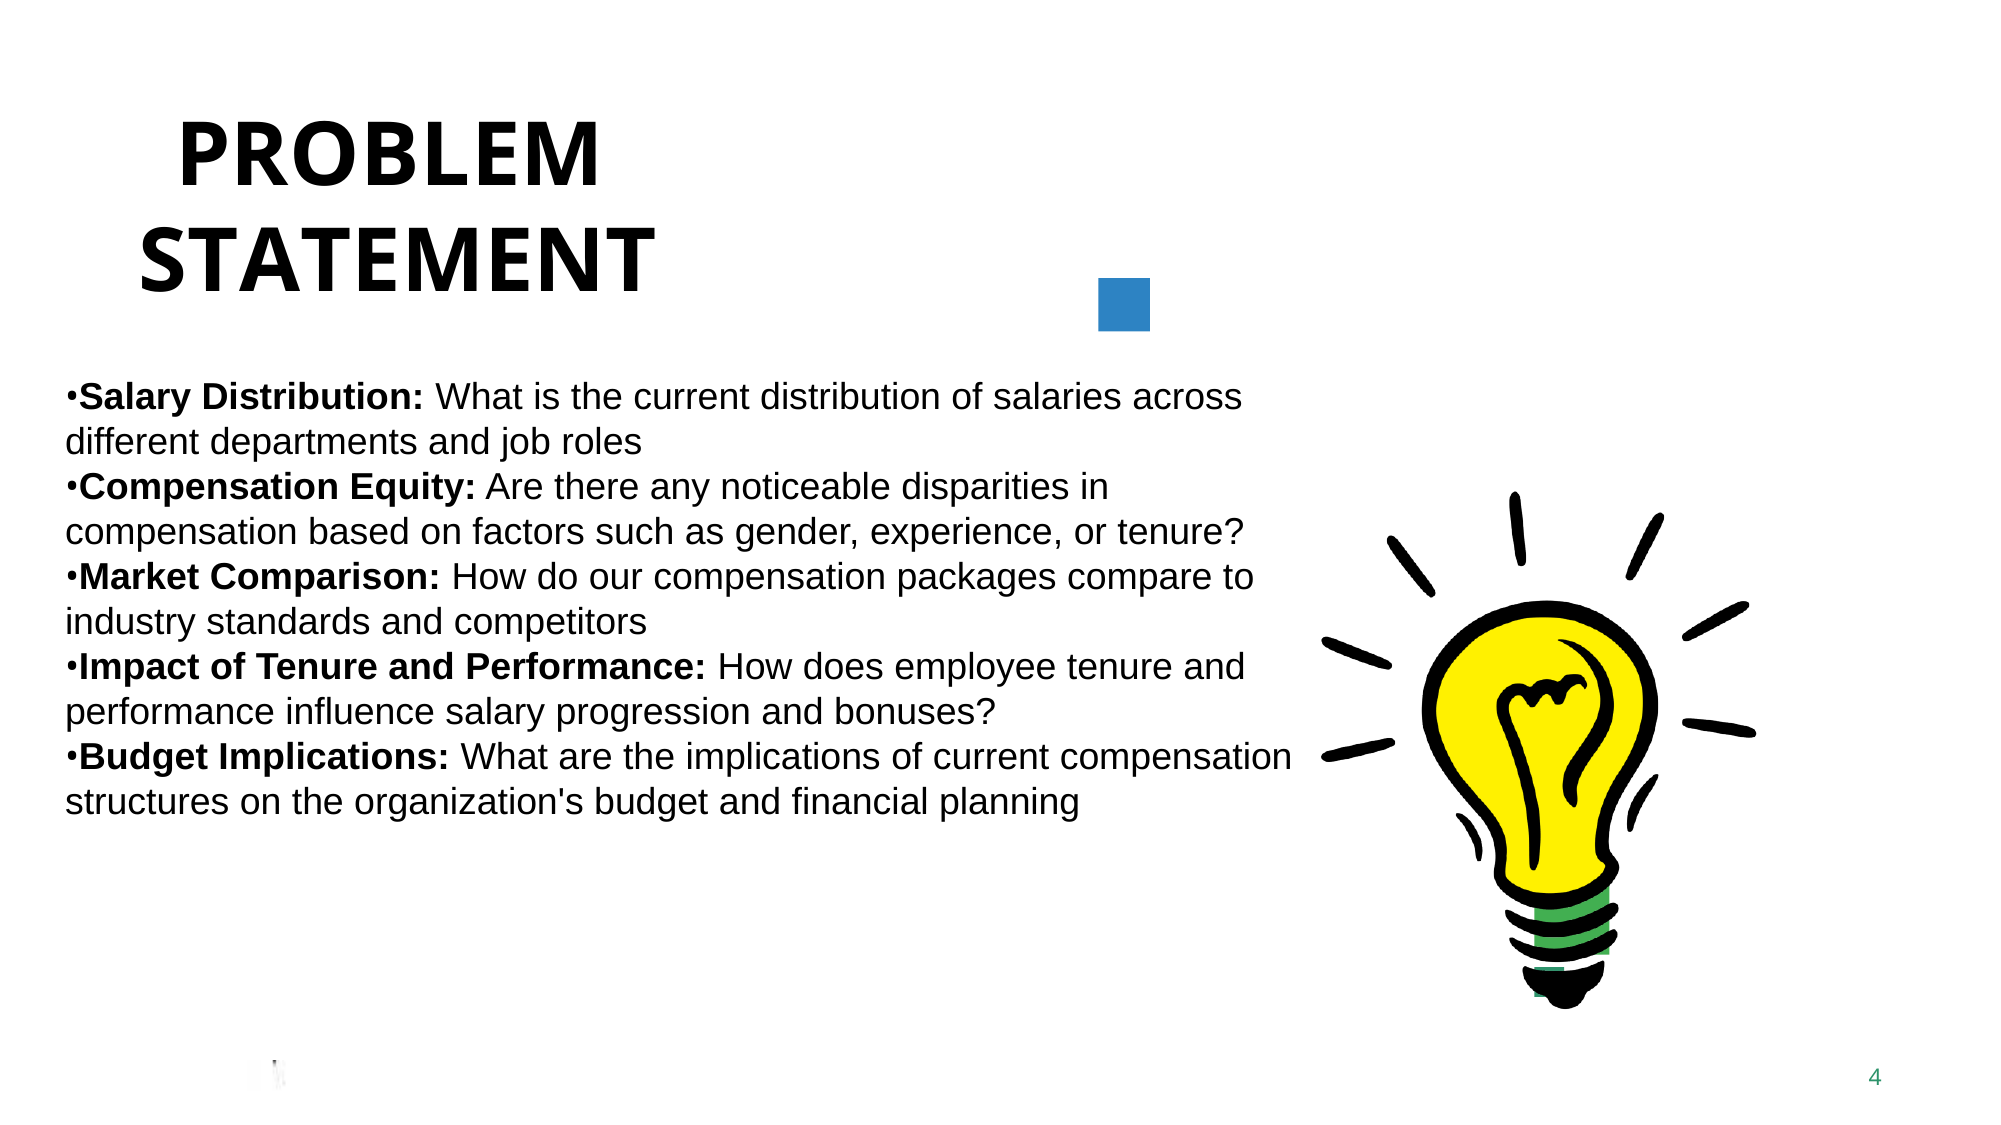

# PROBLEM	STATEMENT
Salary Distribution: What is the current distribution of salaries across different departments and job roles
Compensation Equity: Are there any noticeable disparities in compensation based on factors such as gender, experience, or tenure?
Market Comparison: How do our compensation packages compare to industry standards and competitors
Impact of Tenure and Performance: How does employee tenure and performance influence salary progression and bonuses?
Budget Implications: What are the implications of current compensation structures on the organization's budget and financial planning